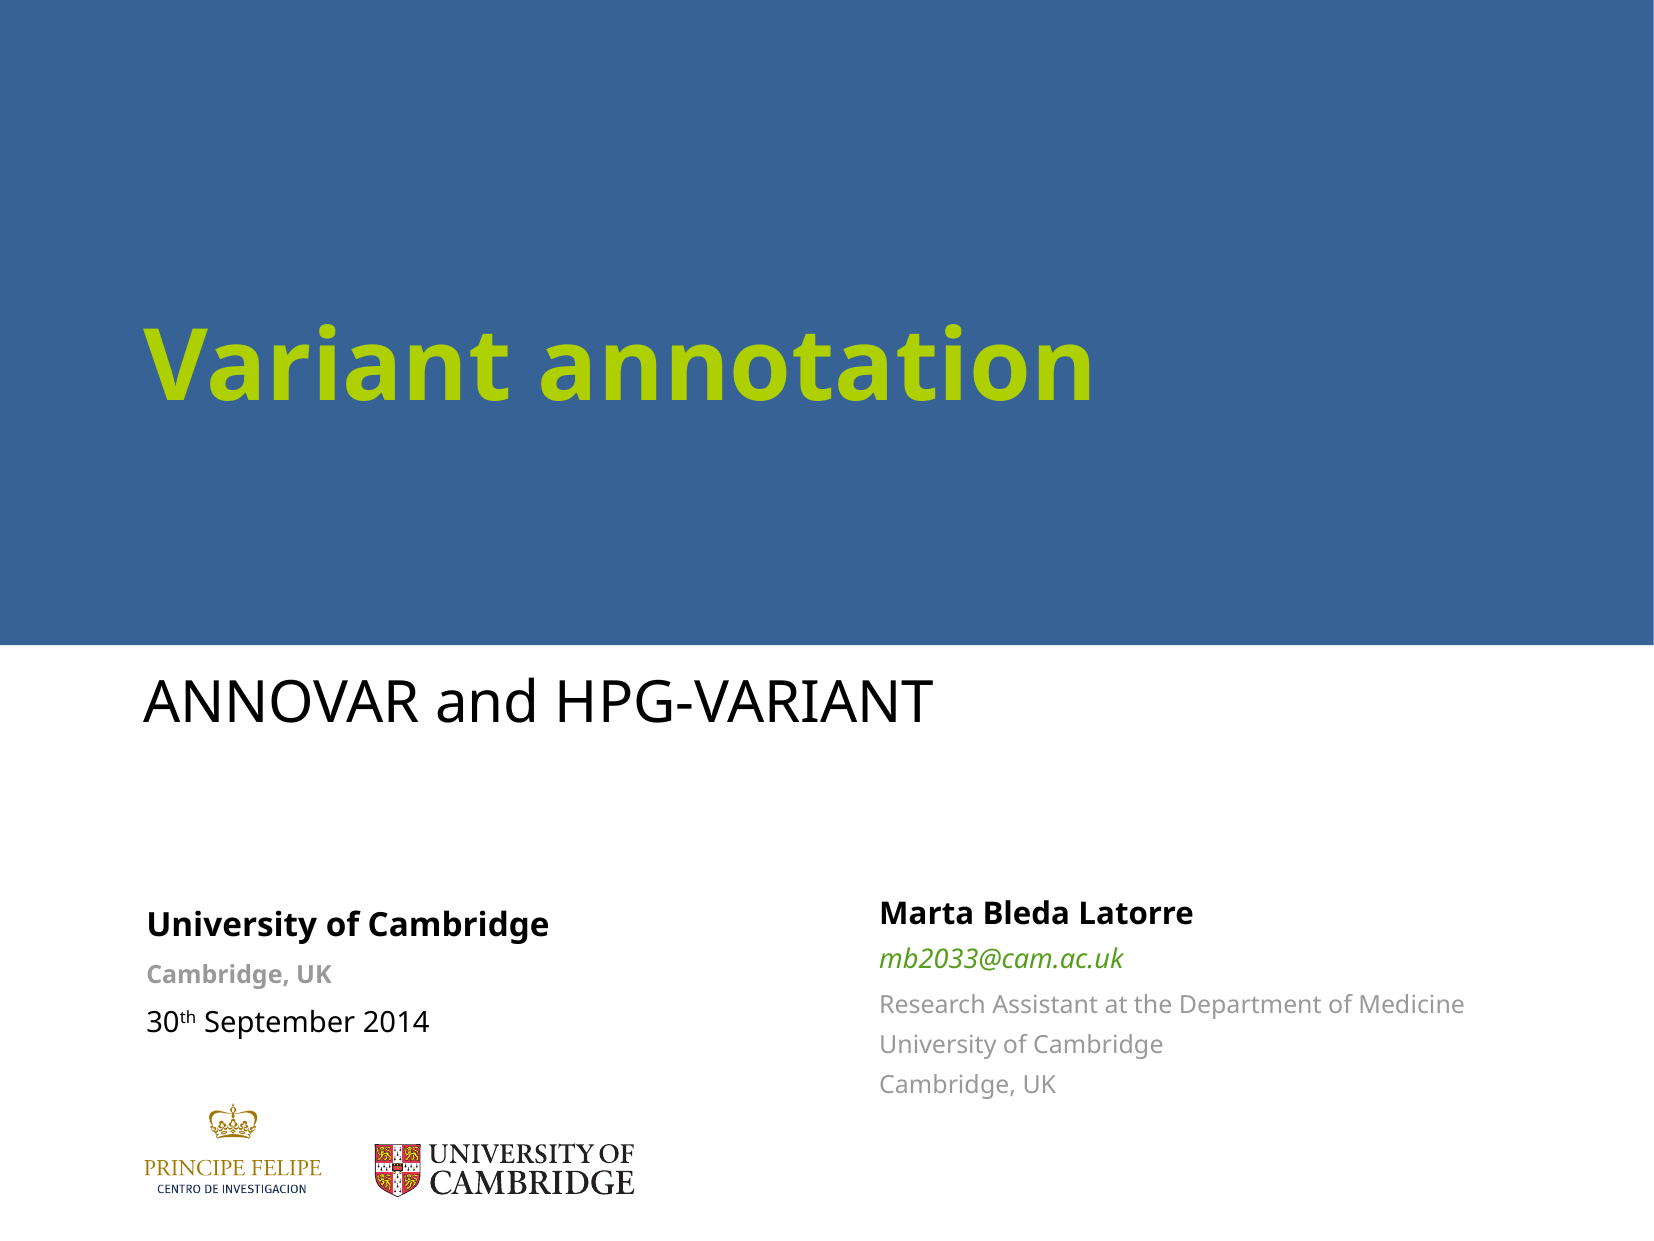

# Variant annotation
ANNOVAR and HPG-VARIANT
University of Cambridge
Cambridge, UK
30th September 2014